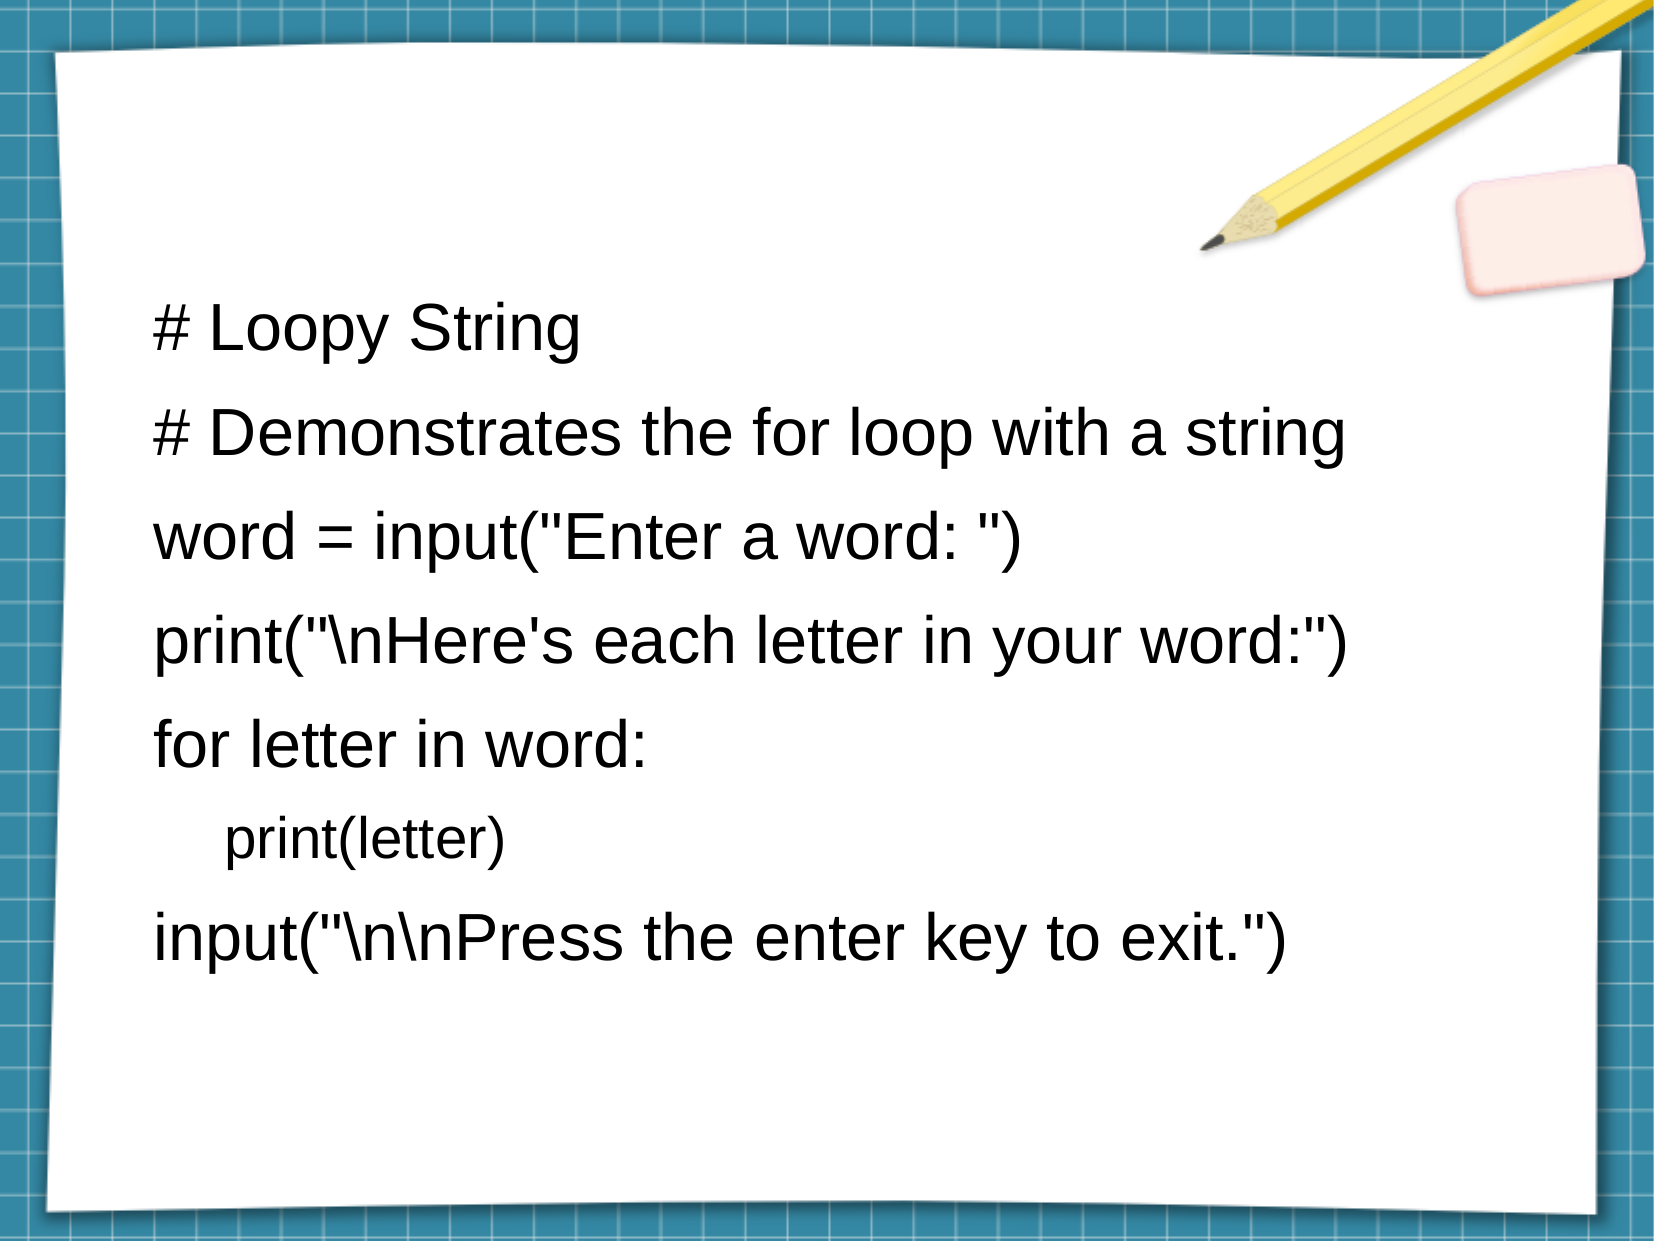

#
# Loopy String
# Demonstrates the for loop with a string
word = input("Enter a word: ")
print("\nHere's each letter in your word:")
for letter in word:
print(letter)
input("\n\nPress the enter key to exit.")